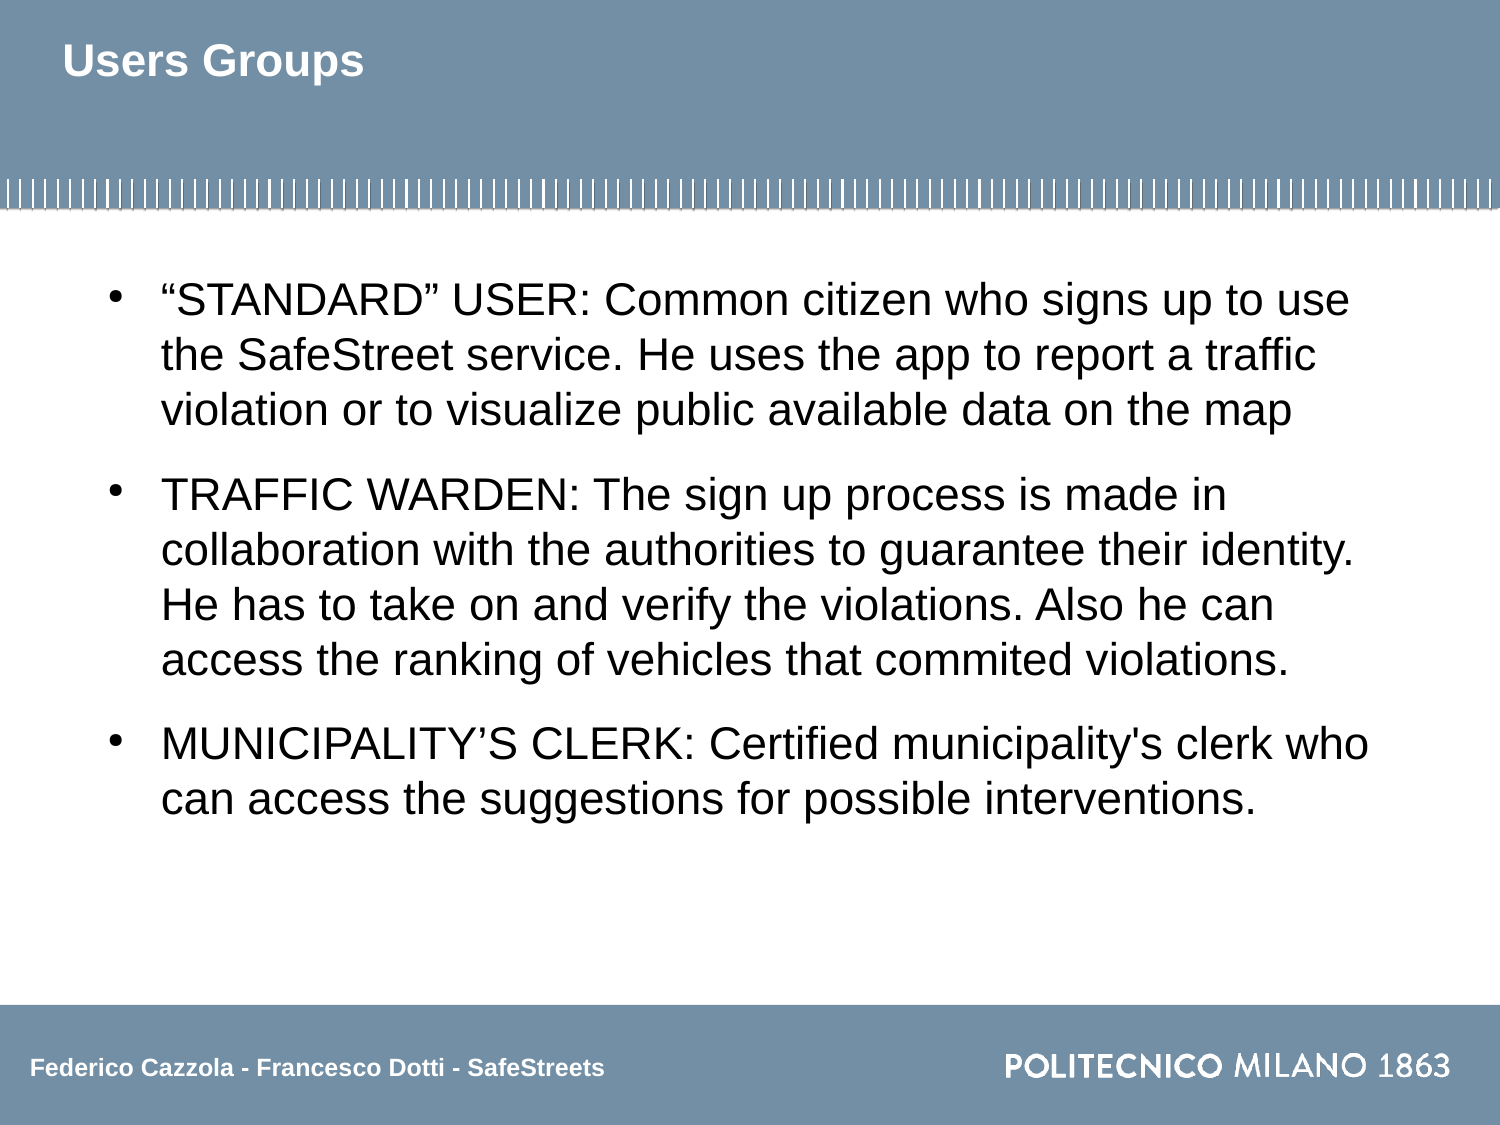

# Users Groups
“STANDARD” USER: Common citizen who signs up to use the SafeStreet service. He uses the app to report a traffic violation or to visualize public available data on the map
TRAFFIC WARDEN: The sign up process is made in collaboration with the authorities to guarantee their identity. He has to take on and verify the violations. Also he can access the ranking of vehicles that commited violations.
MUNICIPALITY’S CLERK: Certified municipality's clerk who can access the suggestions for possible interventions.